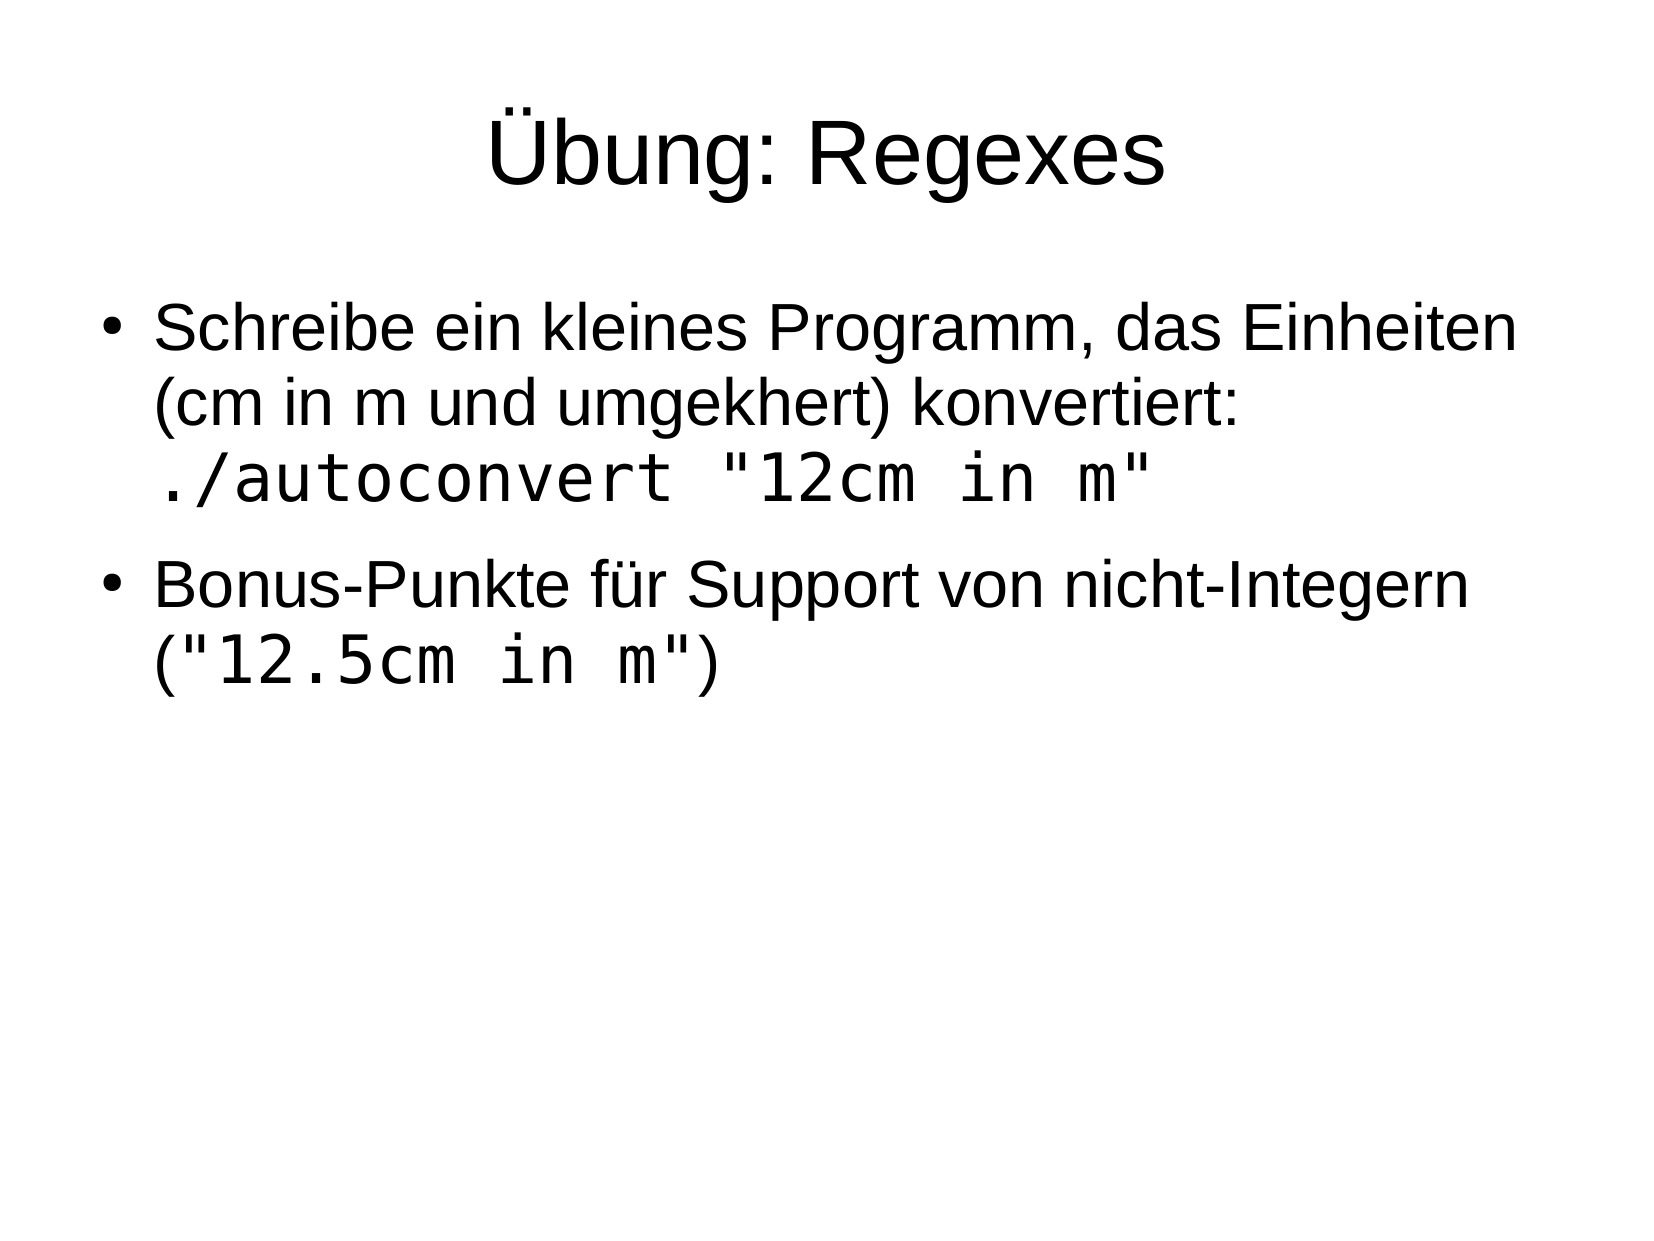

# Übung: Regexes
Schreibe ein kleines Programm, das Einheiten (cm in m und umgekhert) konvertiert: ./autoconvert "12cm in m"
Bonus-Punkte für Support von nicht-Integern ("12.5cm in m")